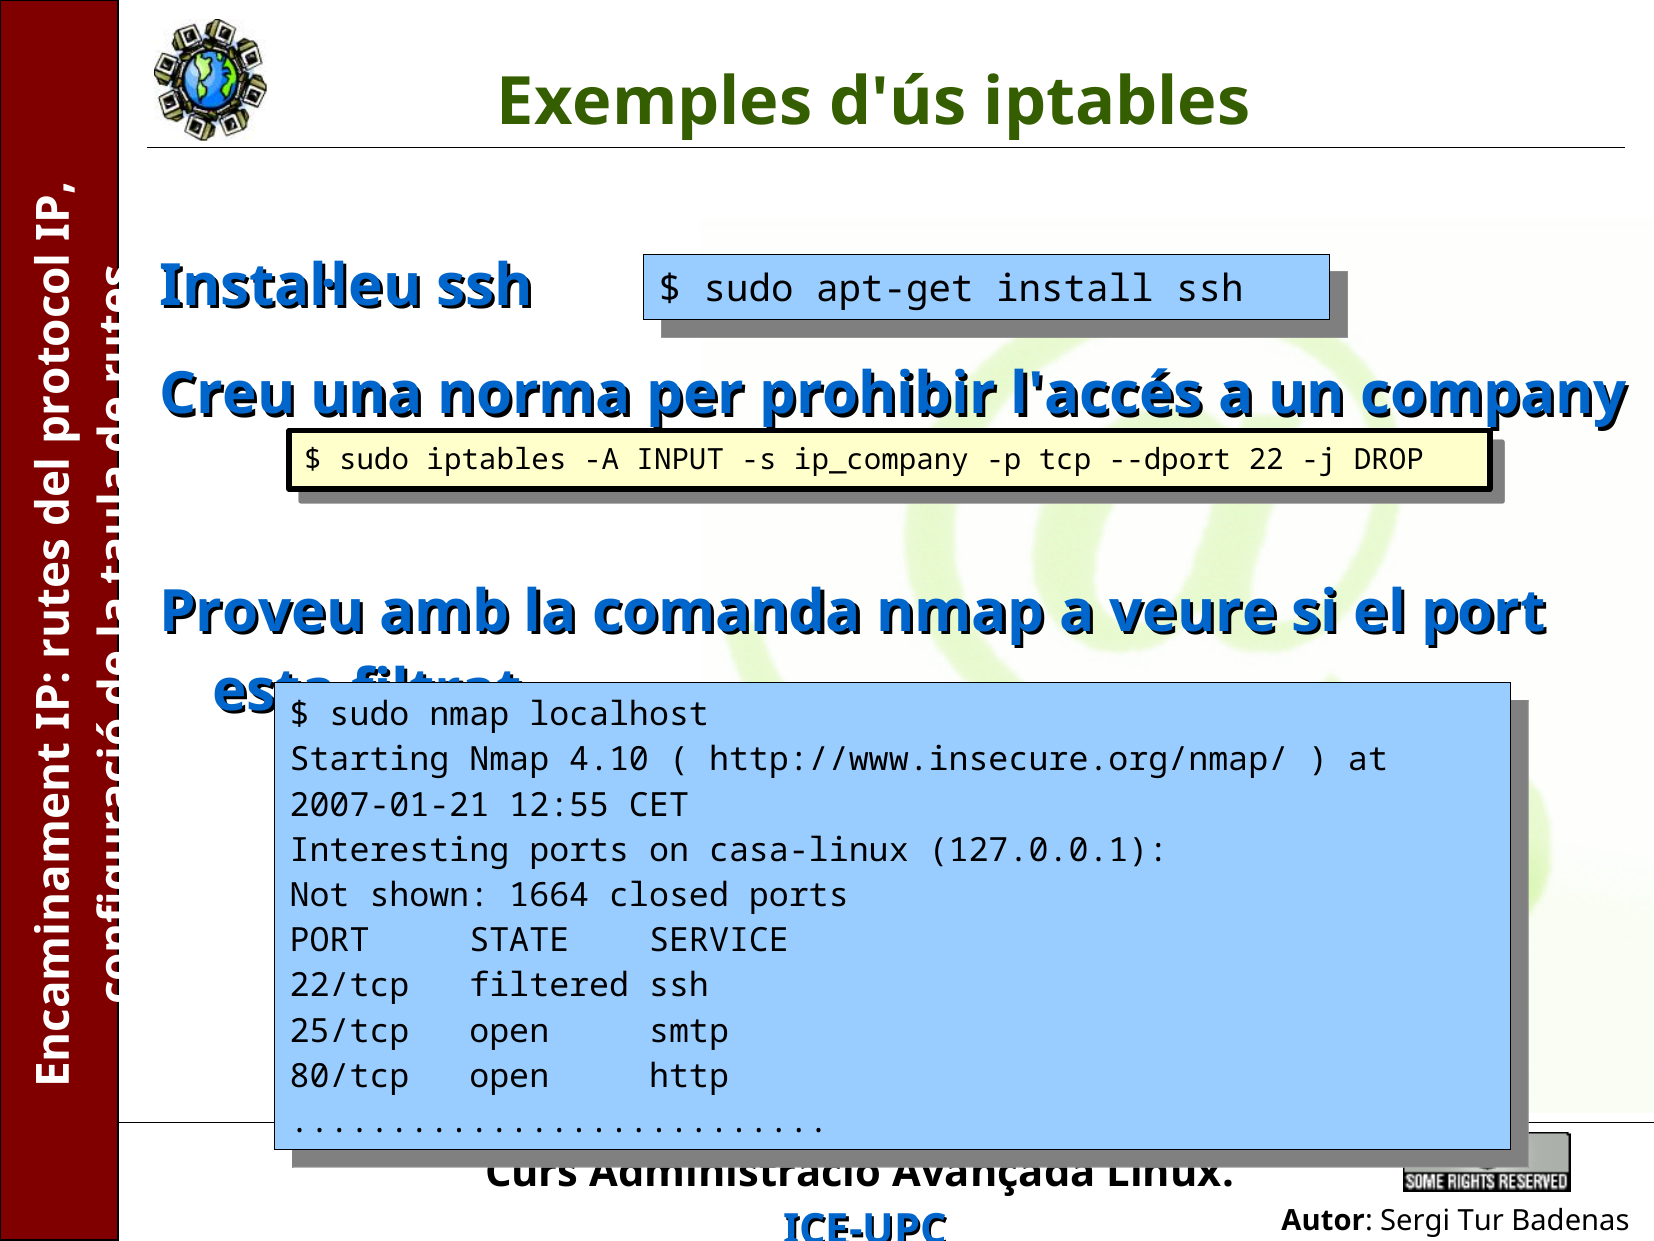

# Exemples d'ús iptables
Instal·leu ssh
Creu una norma per prohibir l'accés a un company
Proveu amb la comanda nmap a veure si el port esta filtrat
$ sudo apt-get install ssh
$ sudo iptables -A INPUT -s ip_company -p tcp --dport 22 -j DROP
$ sudo nmap localhost
Starting Nmap 4.10 ( http://www.insecure.org/nmap/ ) at 2007-01-21 12:55 CET
Interesting ports on casa-linux (127.0.0.1):
Not shown: 1664 closed ports
PORT STATE SERVICE
22/tcp filtered ssh
25/tcp open smtp
80/tcp open http
...........................